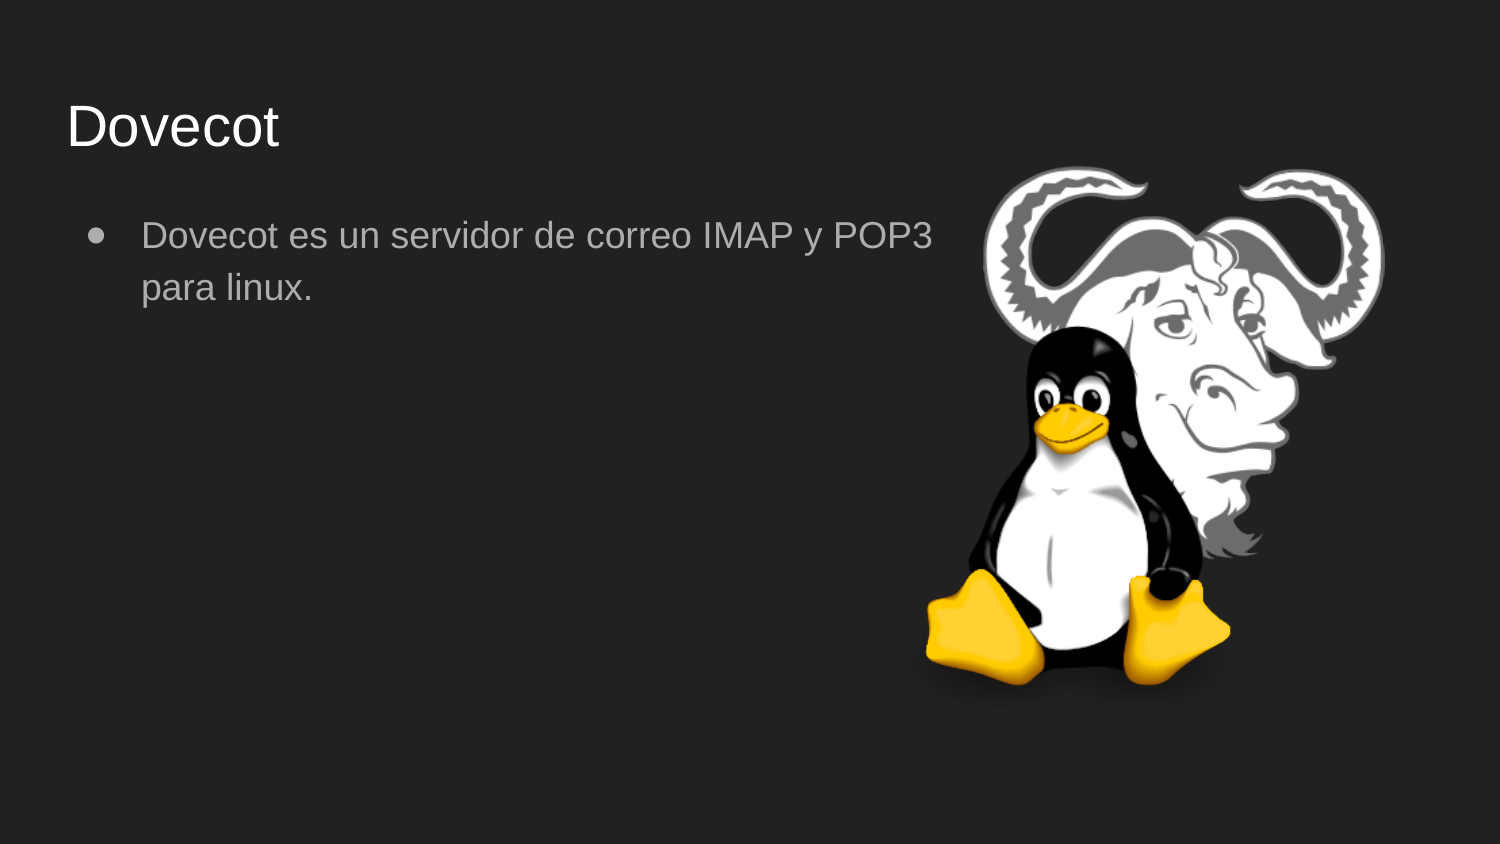

# Dovecot
Dovecot es un servidor de correo IMAP y POP3 para linux.